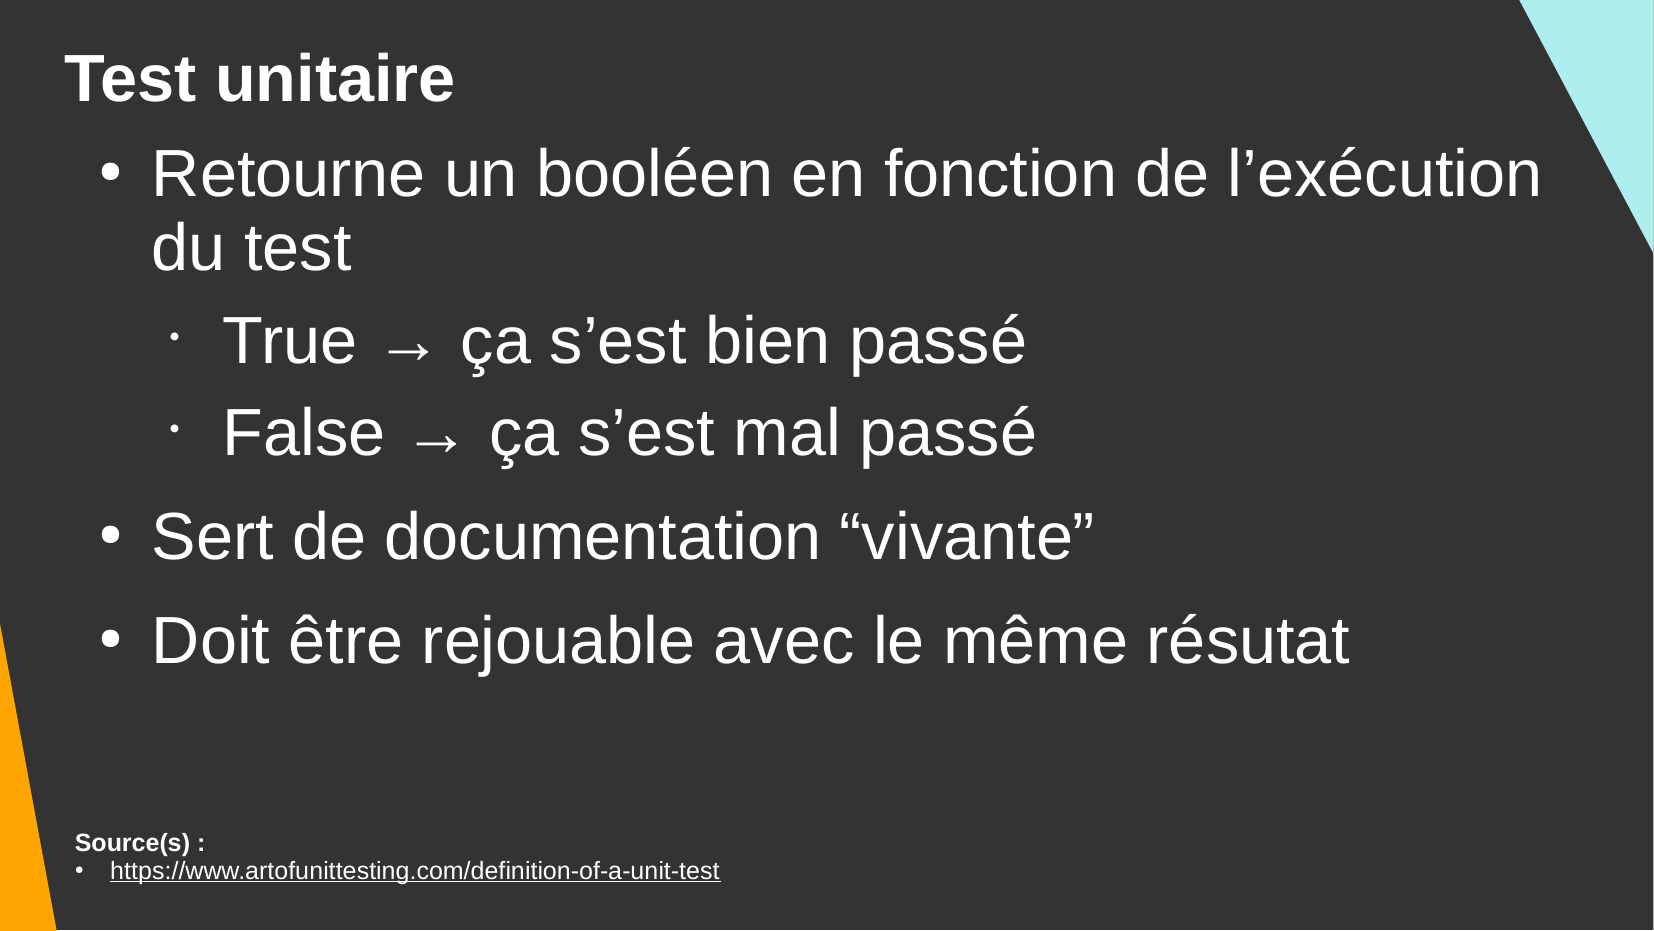

# Test unitaire
Retourne un booléen en fonction de l’exécution du test
True → ça s’est bien passé
False → ça s’est mal passé
Sert de documentation “vivante”
Doit être rejouable avec le même résutat
Source(s) :
https://www.artofunittesting.com/definition-of-a-unit-test